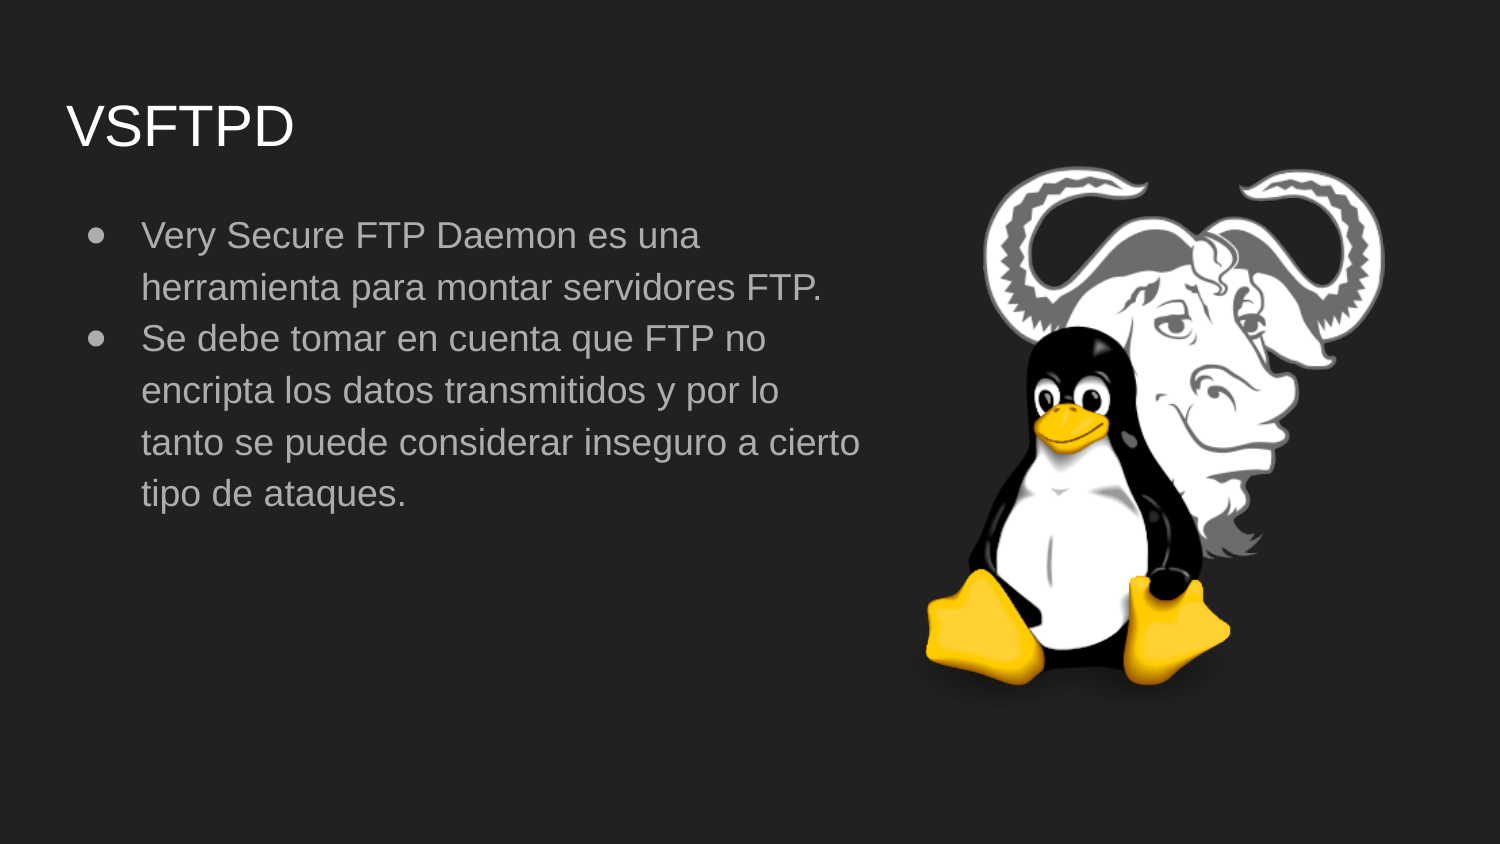

# VSFTPD
Very Secure FTP Daemon es una herramienta para montar servidores FTP.
Se debe tomar en cuenta que FTP no encripta los datos transmitidos y por lo tanto se puede considerar inseguro a cierto tipo de ataques.